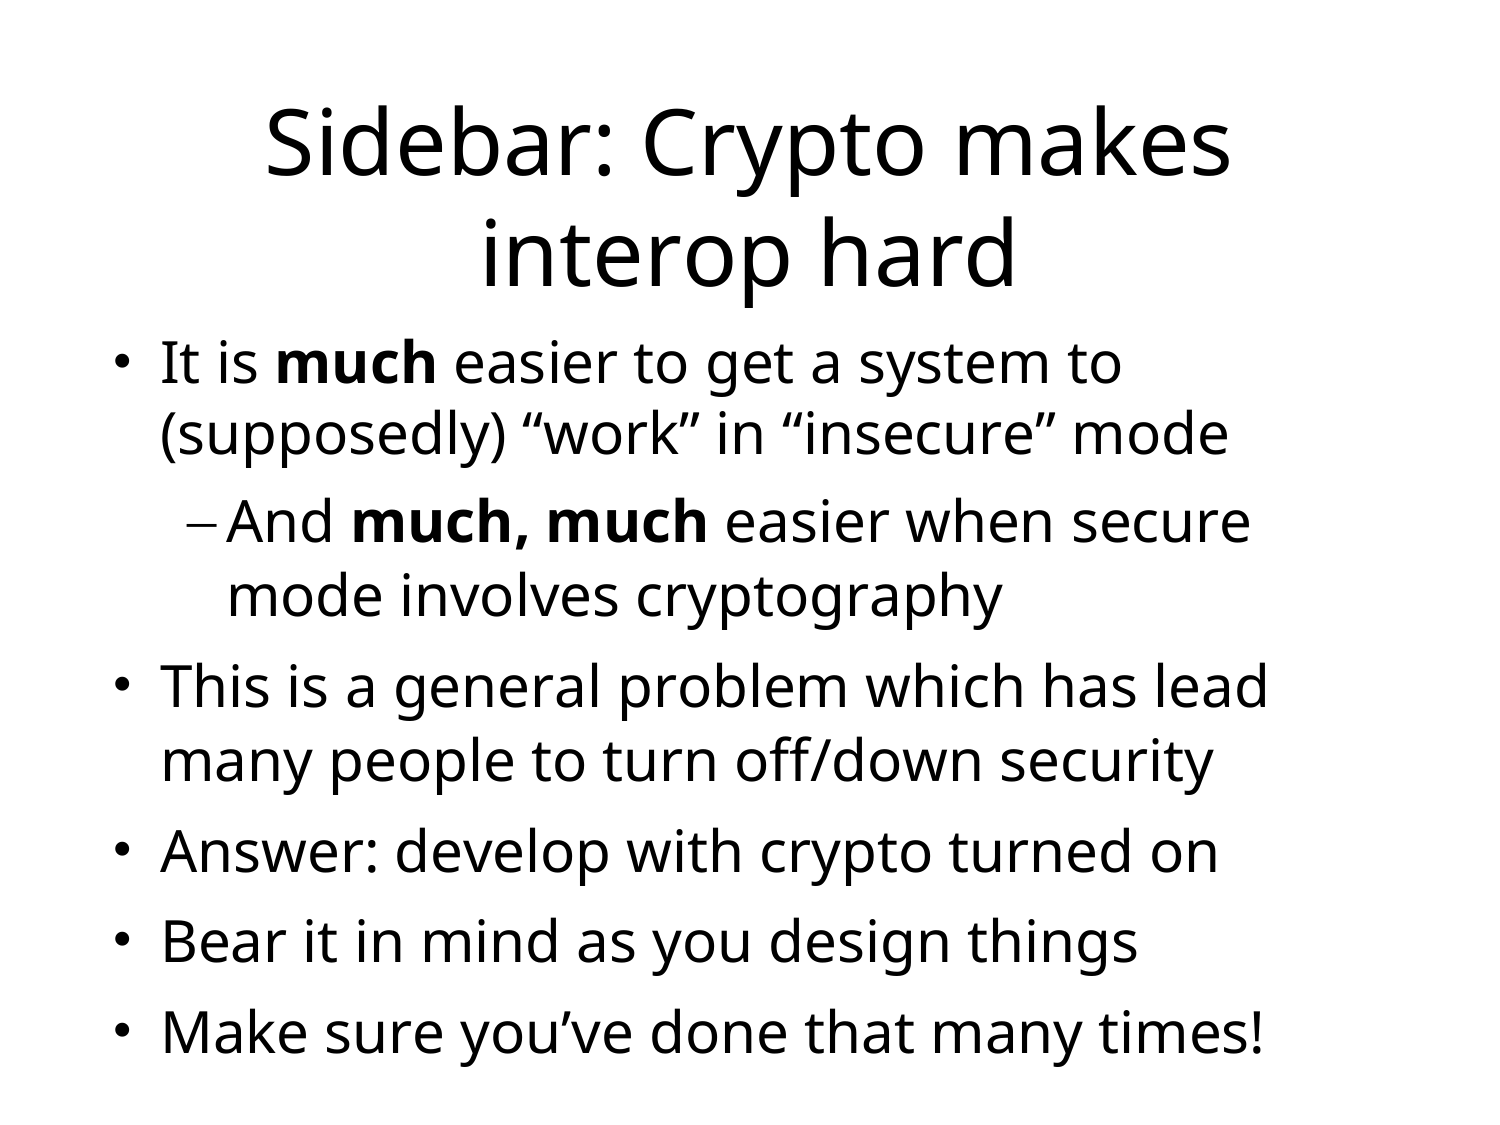

# Sidebar: Crypto makes interop hard
It is much easier to get a system to (supposedly) “work” in “insecure” mode
And much, much easier when secure mode involves cryptography
This is a general problem which has lead many people to turn off/down security
Answer: develop with crypto turned on
Bear it in mind as you design things
Make sure you’ve done that many times!